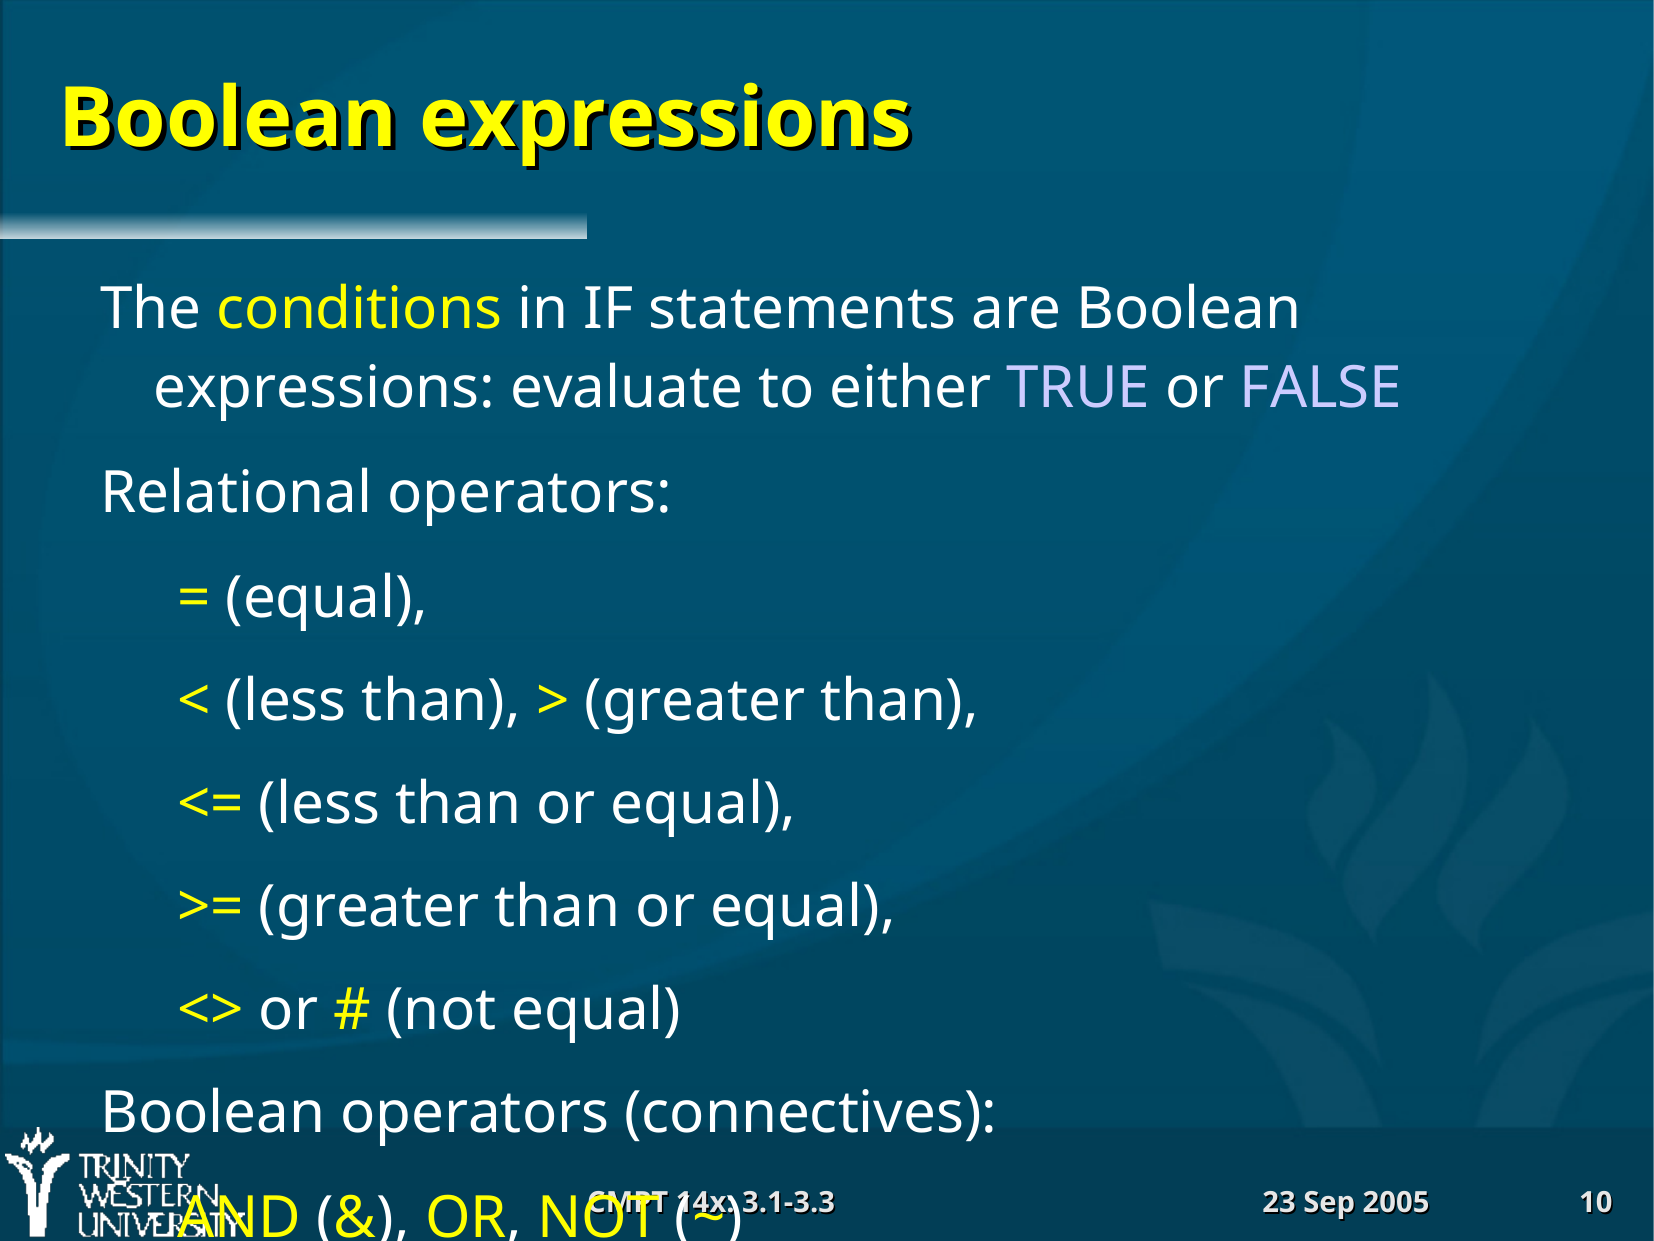

# Boolean expressions
The conditions in IF statements are Boolean expressions: evaluate to either TRUE or FALSE
Relational operators:
= (equal),
< (less than), > (greater than),
<= (less than or equal),
>= (greater than or equal),
<> or # (not equal)
Boolean operators (connectives):
AND (&), OR, NOT (~)
CMPT 14x: 3.1-3.3
23 Sep 2005
10